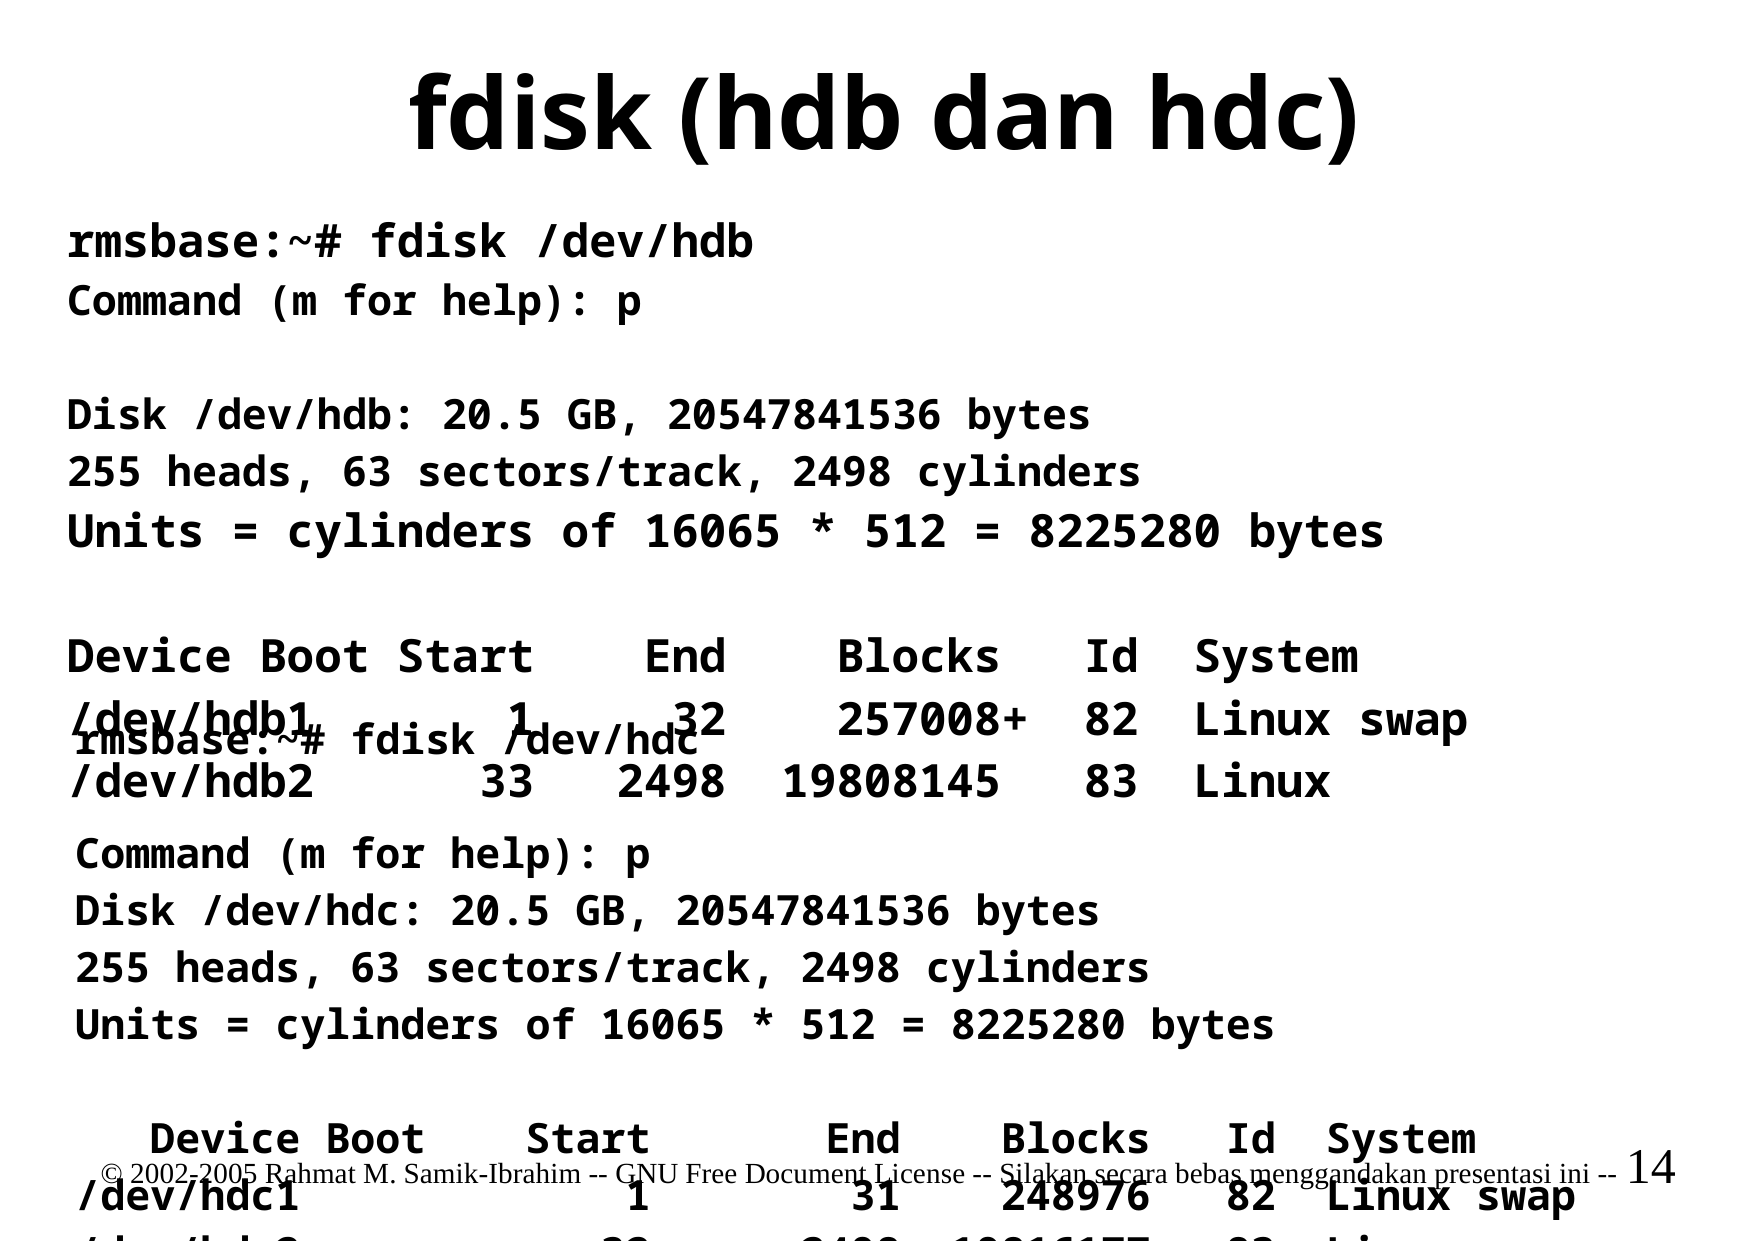

# fdisk (hdb dan hdc)
rmsbase:~# fdisk /dev/hdb
Command (m for help): p
Disk /dev/hdb: 20.5 GB, 20547841536 bytes
255 heads, 63 sectors/track, 2498 cylinders
Units = cylinders of 16065 * 512 = 8225280 bytes
Device Boot Start End Blocks Id System
/dev/hdb1 1 32 257008+ 82 Linux swap
/dev/hdb2 33 2498 19808145 83 Linux
rmsbase:~# fdisk /dev/hdc
Command (m for help): p
Disk /dev/hdc: 20.5 GB, 20547841536 bytes
255 heads, 63 sectors/track, 2498 cylinders
Units = cylinders of 16065 * 512 = 8225280 bytes
 Device Boot Start End Blocks Id System
/dev/hdc1 1 31 248976 82 Linux swap
/dev/hdc2 32 2498 19816177+ 83 Linux